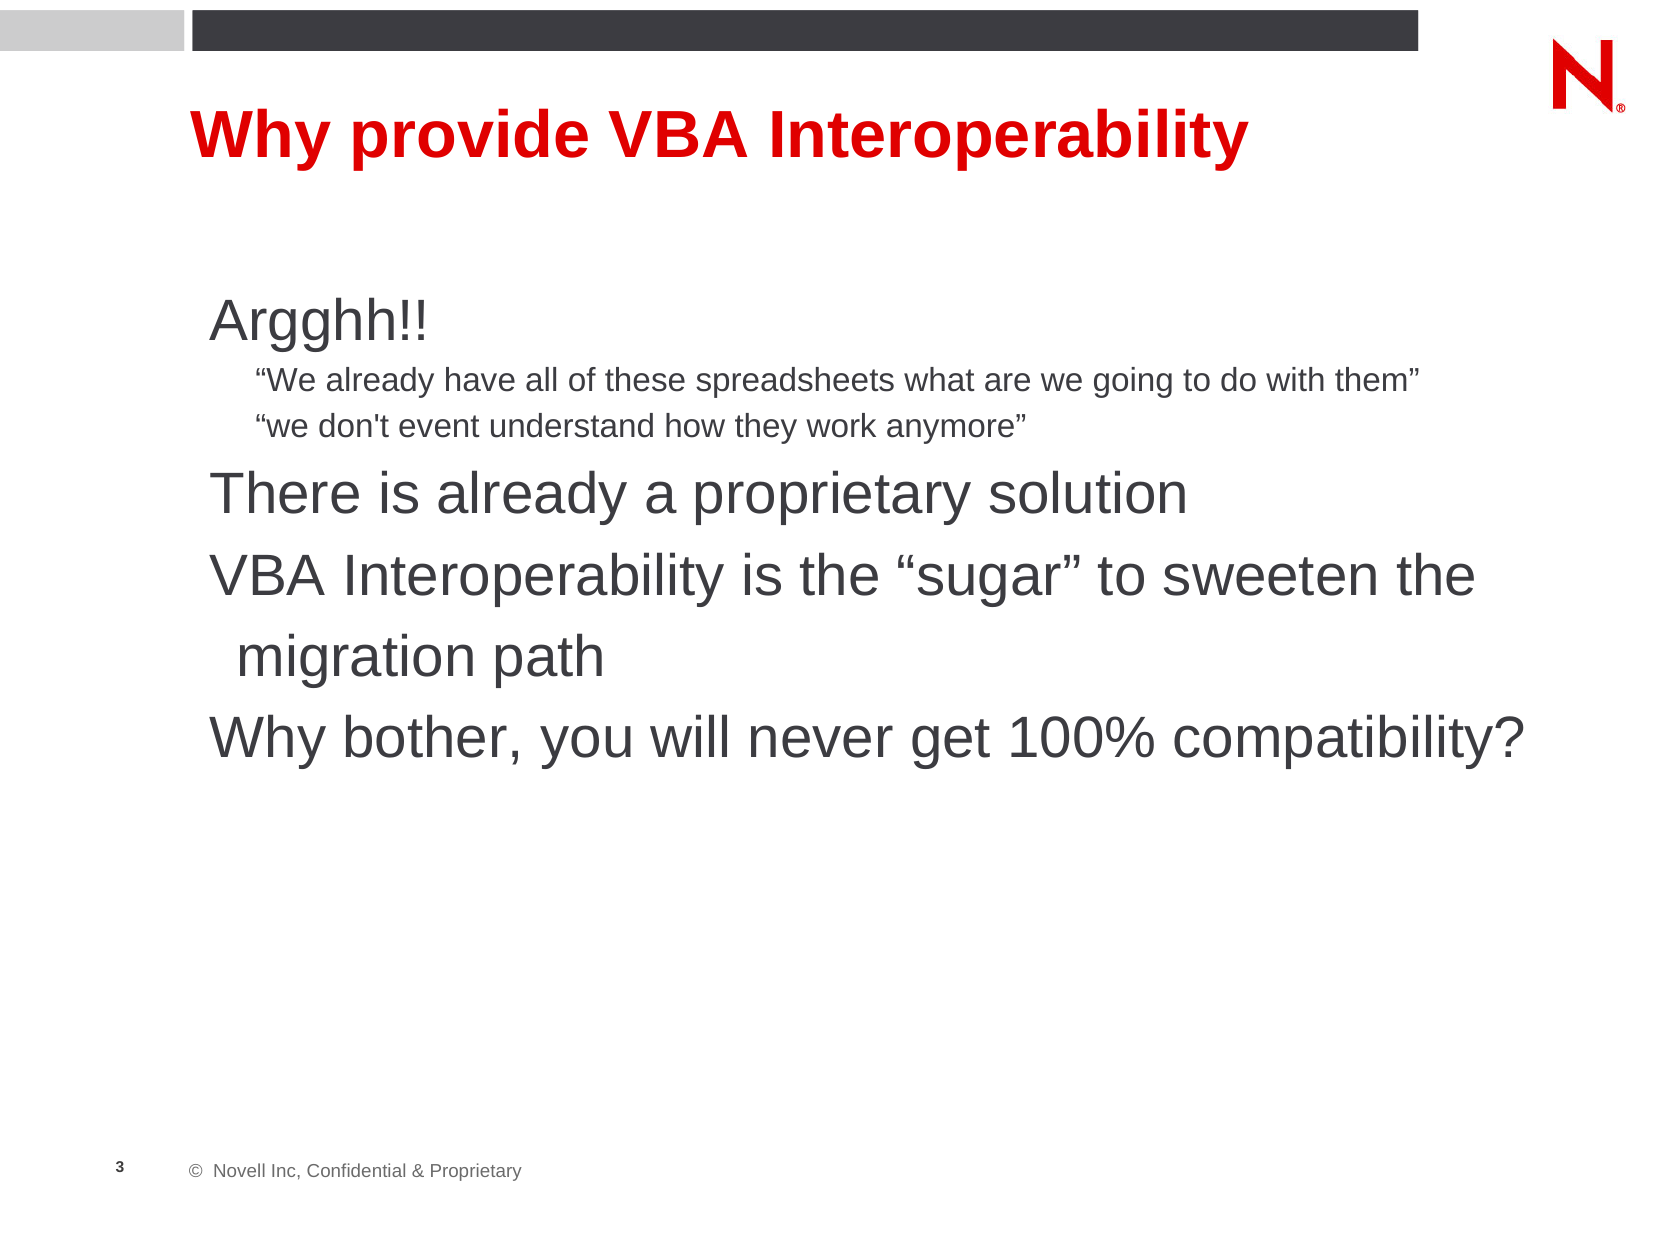

# Why provide VBA Interoperability
Argghh!!
“We already have all of these spreadsheets what are we going to do with them”
“we don't event understand how they work anymore”
There is already a proprietary solution
VBA Interoperability is the “sugar” to sweeten the migration path
Why bother, you will never get 100% compatibility?